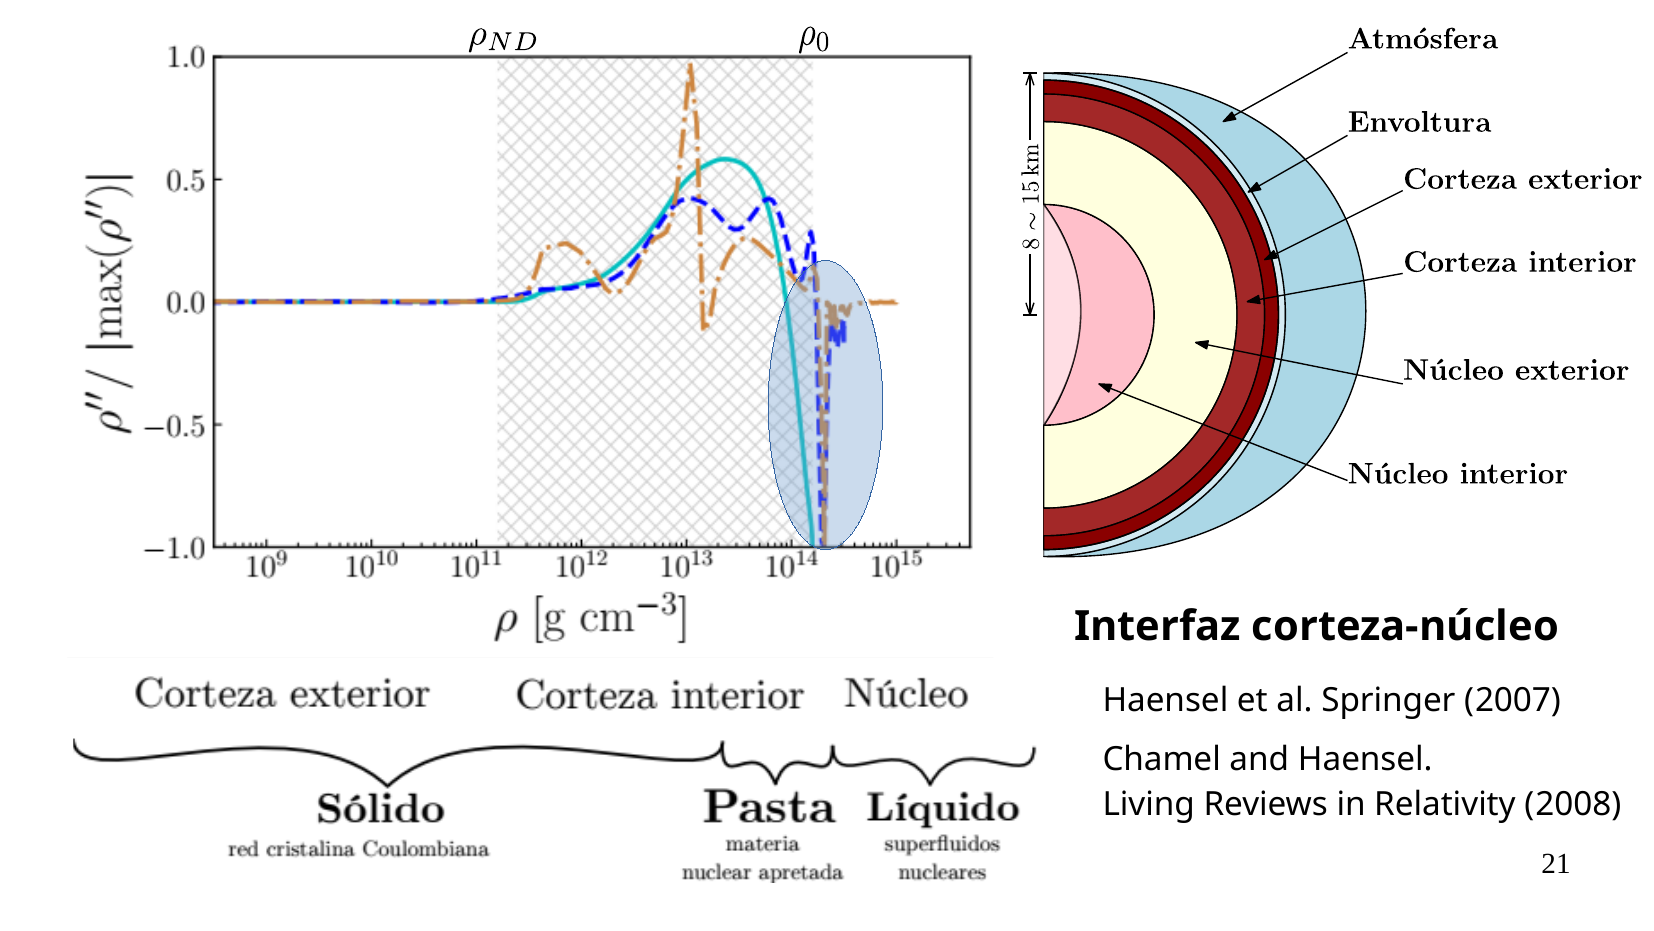

# Interfaz corteza-núcleo
Haensel et al. Springer (2007)
Chamel and Haensel.
Living Reviews in Relativity (2008)
21